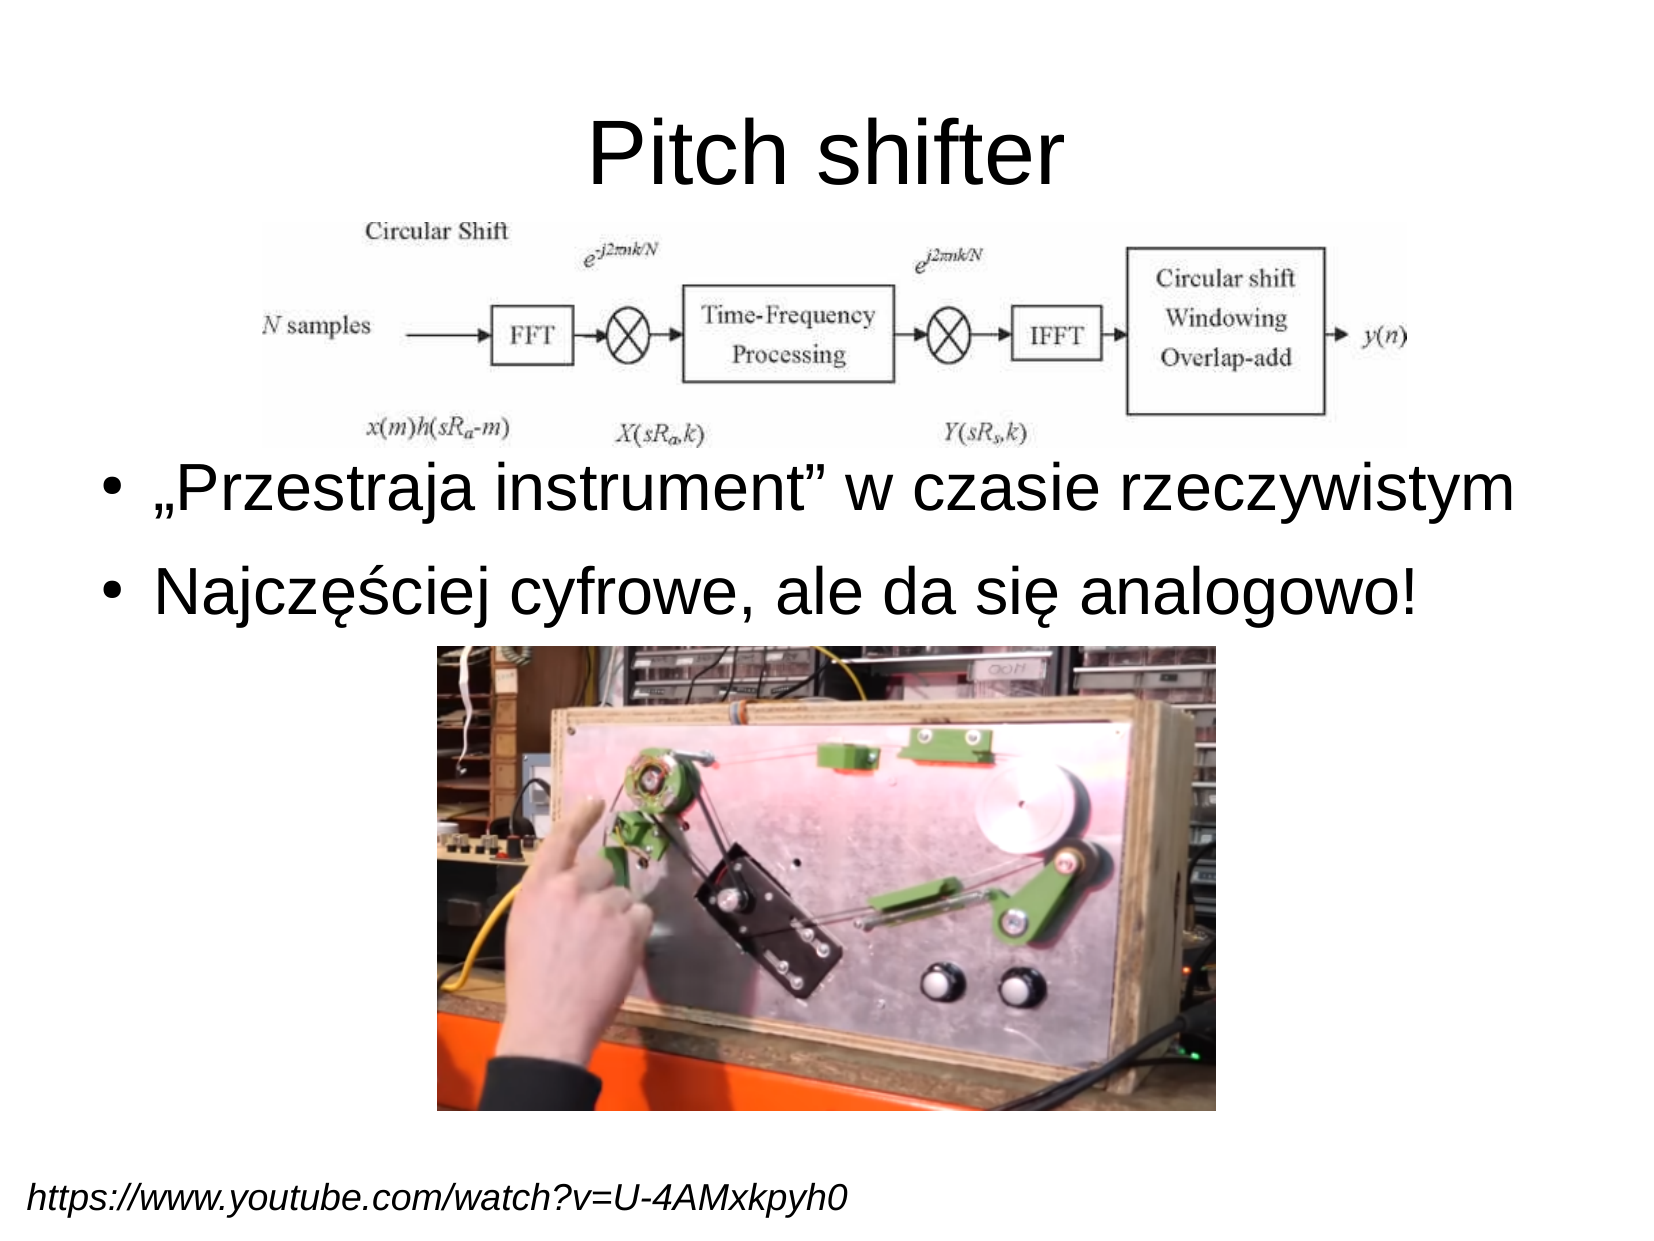

# Pitch shifter
„Przestraja instrument” w czasie rzeczywistym
Najczęściej cyfrowe, ale da się analogowo!
https://www.youtube.com/watch?v=U-4AMxkpyh0